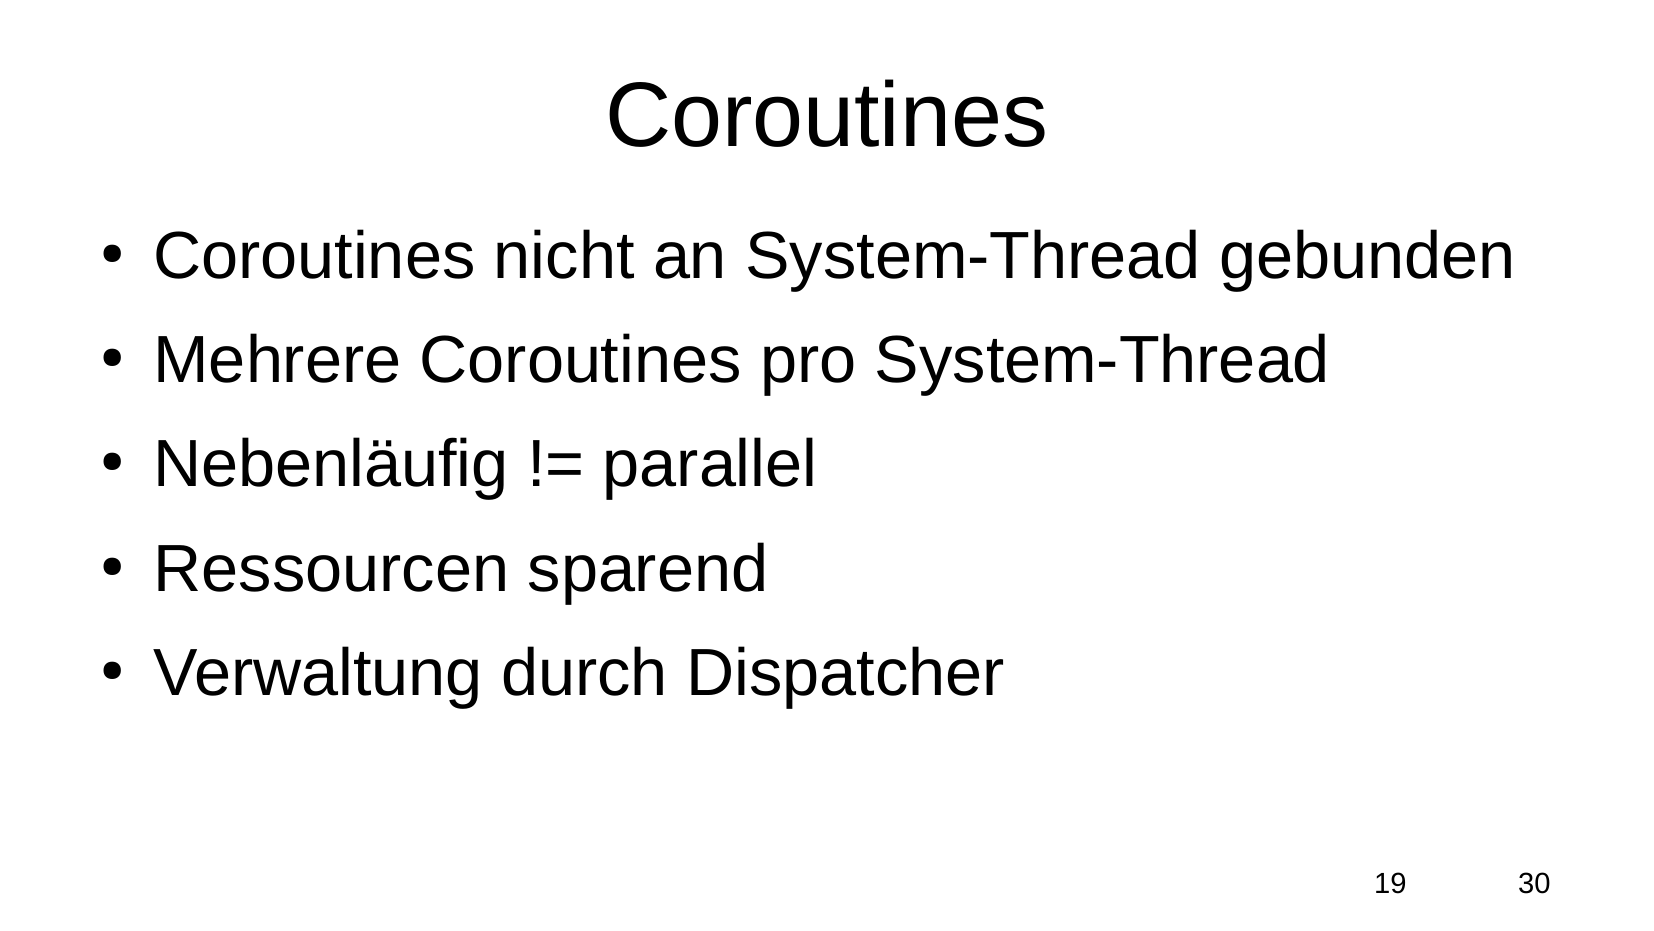

# Coroutines
Coroutines nicht an System-Thread gebunden
Mehrere Coroutines pro System-Thread
Nebenläufig != parallel
Ressourcen sparend
Verwaltung durch Dispatcher